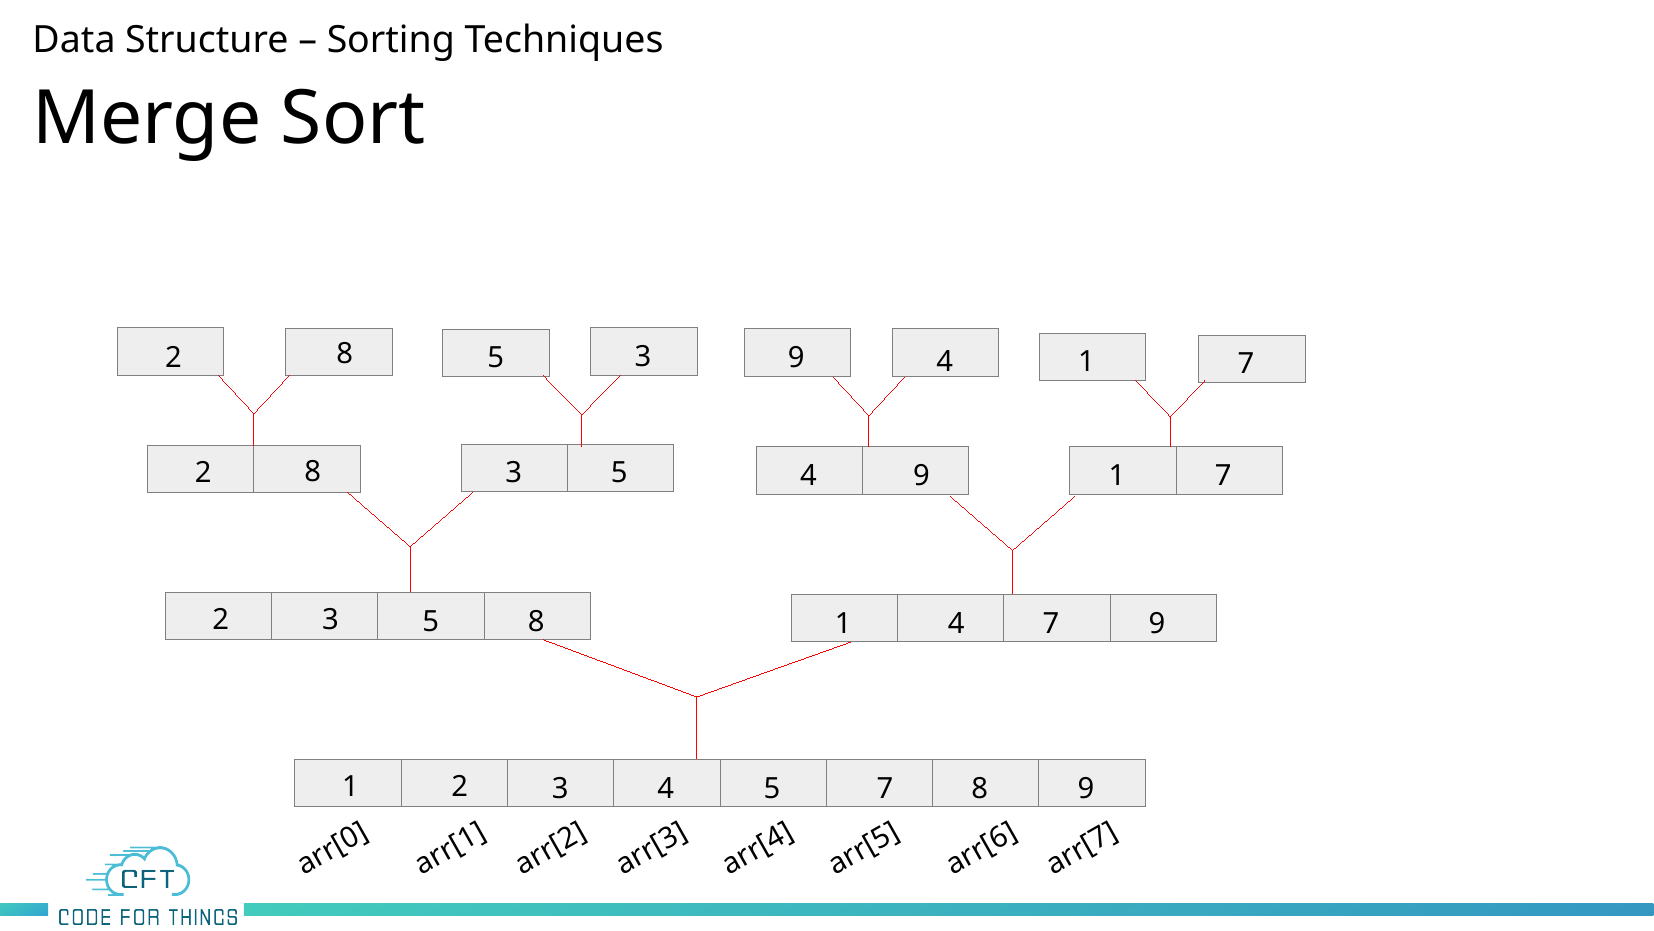

# Data Structure – Sorting Techniques Merge Sort
8
3
9
2
5
4
1
7
8
2
3
5
4
1
7
9
3
2
5
8
1
4
7
9
2
1
arr[1]
arr[4]
arr[0]
arr[2]
arr[3]
arr[6]
arr[5]
arr[7]
3
4
5
7
8
9